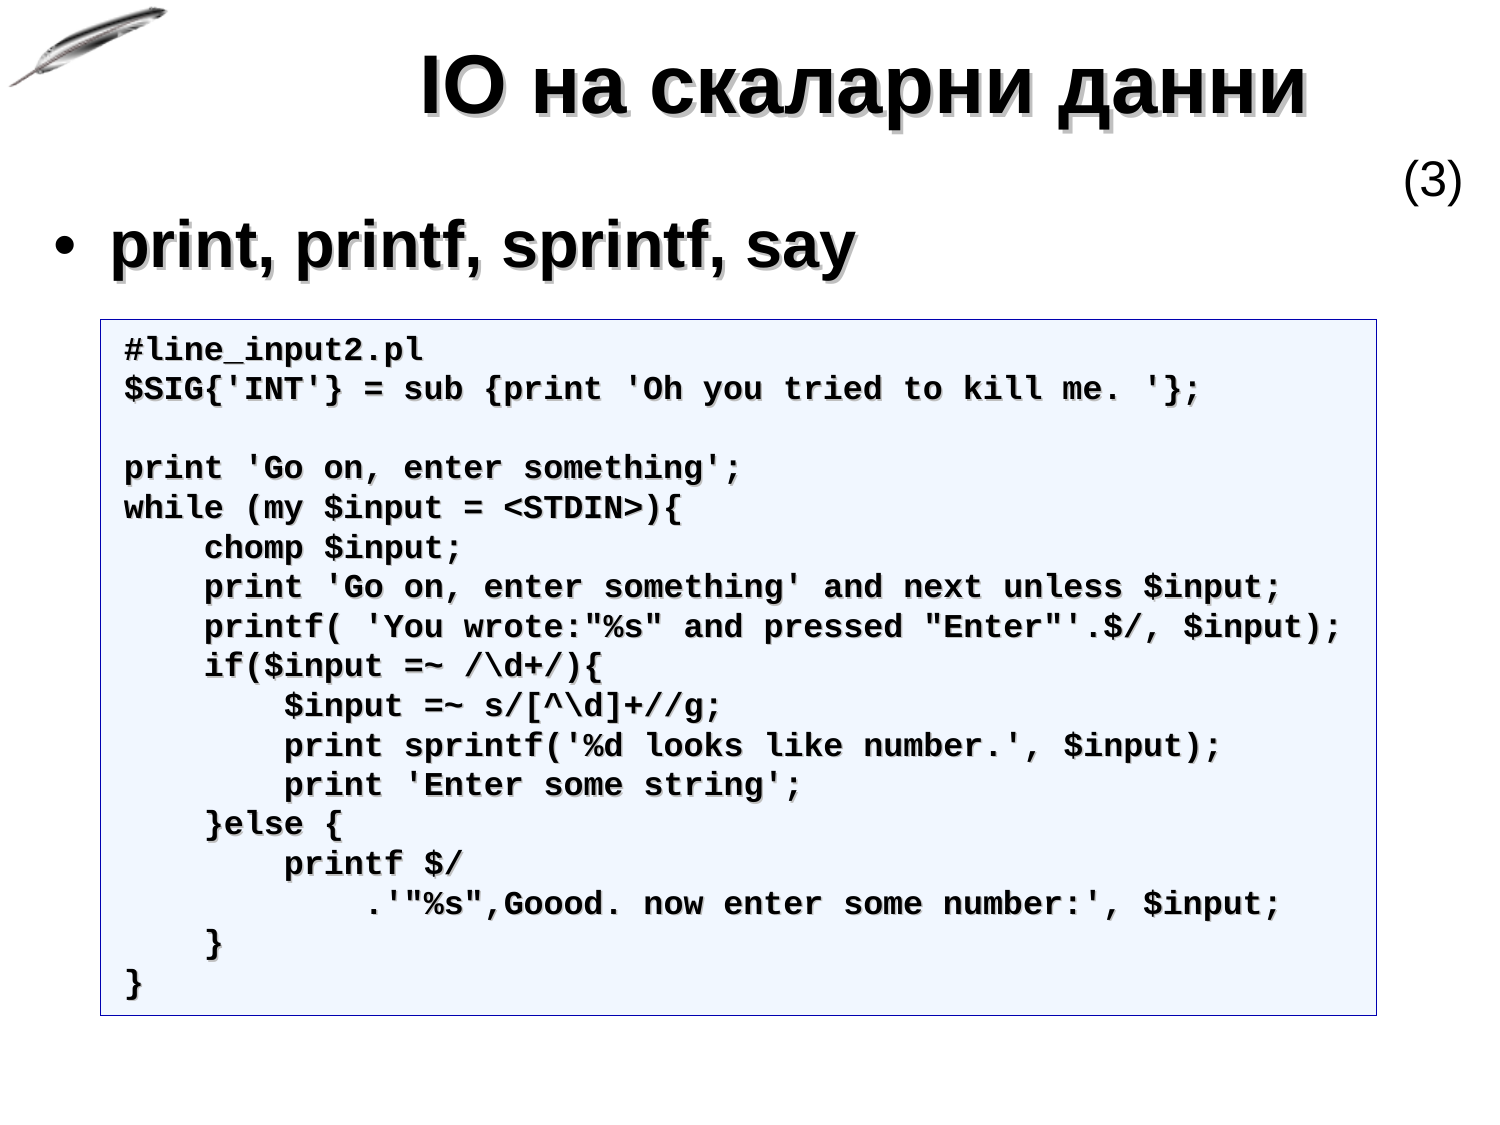

# IO на скаларни данни
(3)
print, printf, sprintf, say
#line_input2.pl
$SIG{'INT'} = sub {print 'Oh you tried to kill me. '};
print 'Go on, enter something';
while (my $input = <STDIN>){
 chomp $input;
 print 'Go on, enter something' and next unless $input;
 printf( 'You wrote:"%s" and pressed "Enter"'.$/, $input);
 if($input =~ /\d+/){
 $input =~ s/[^\d]+//g;
 print sprintf('%d looks like number.', $input);
 print 'Enter some string';
 }else {
 printf $/
 .'"%s",Goood. now enter some number:', $input;
 }
}